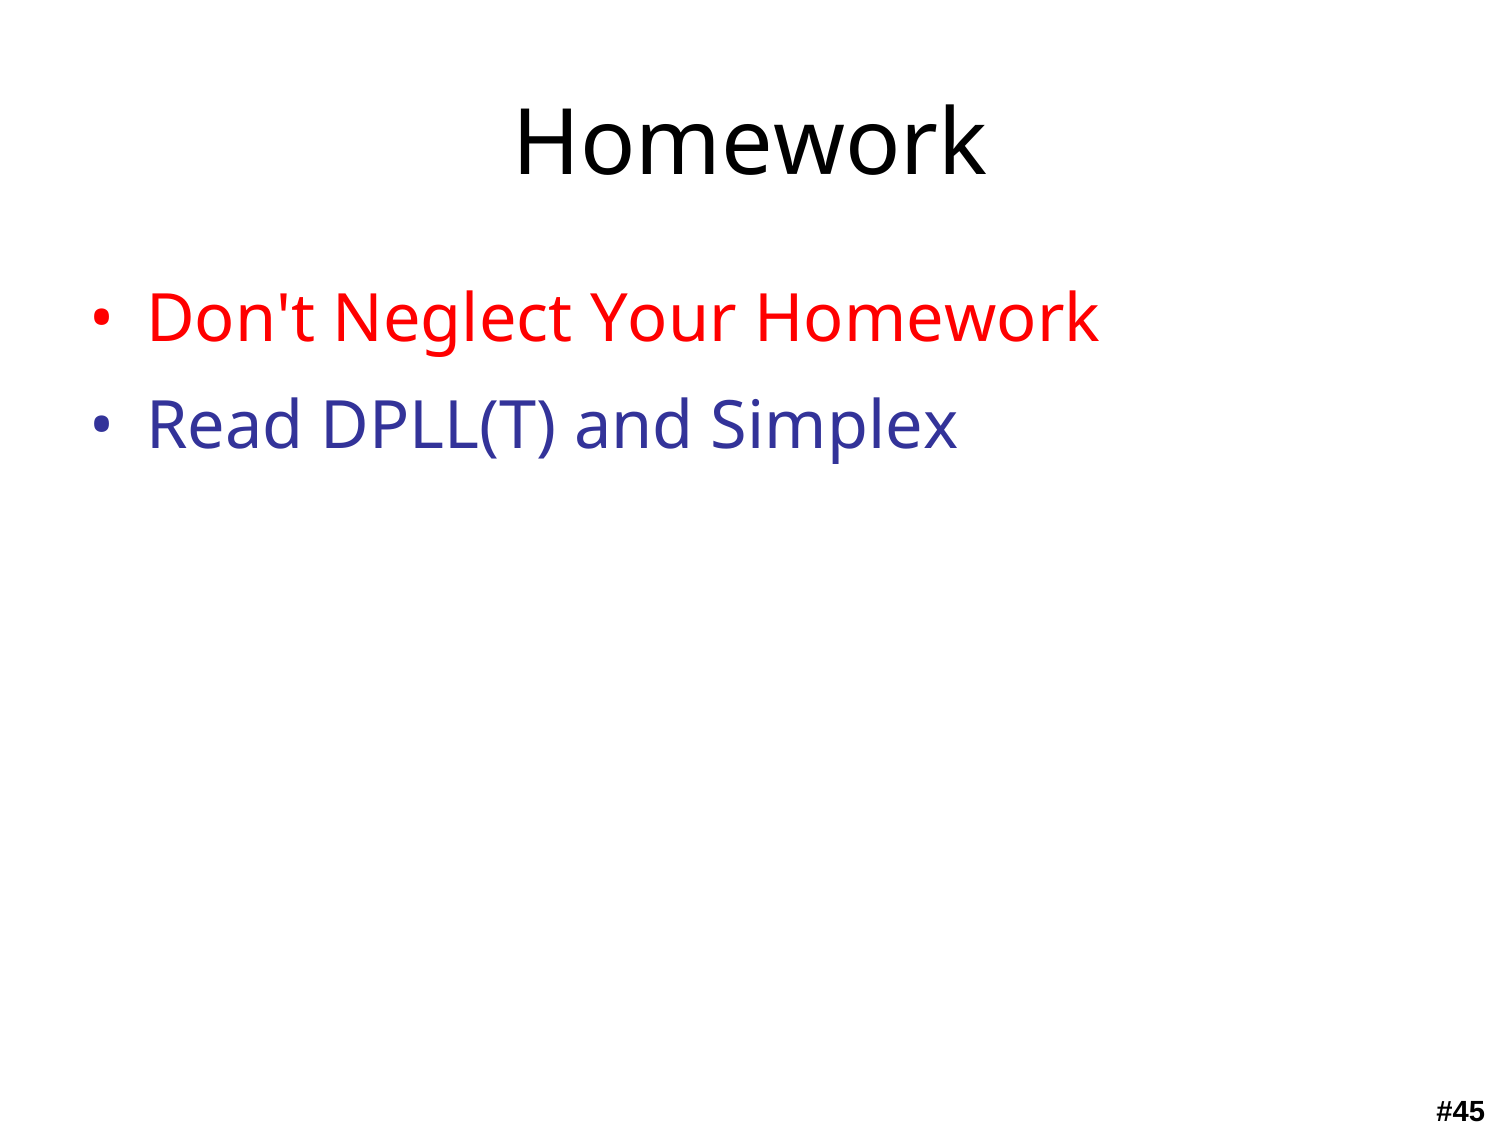

# Homework
Don't Neglect Your Homework
Read DPLL(T) and Simplex
45